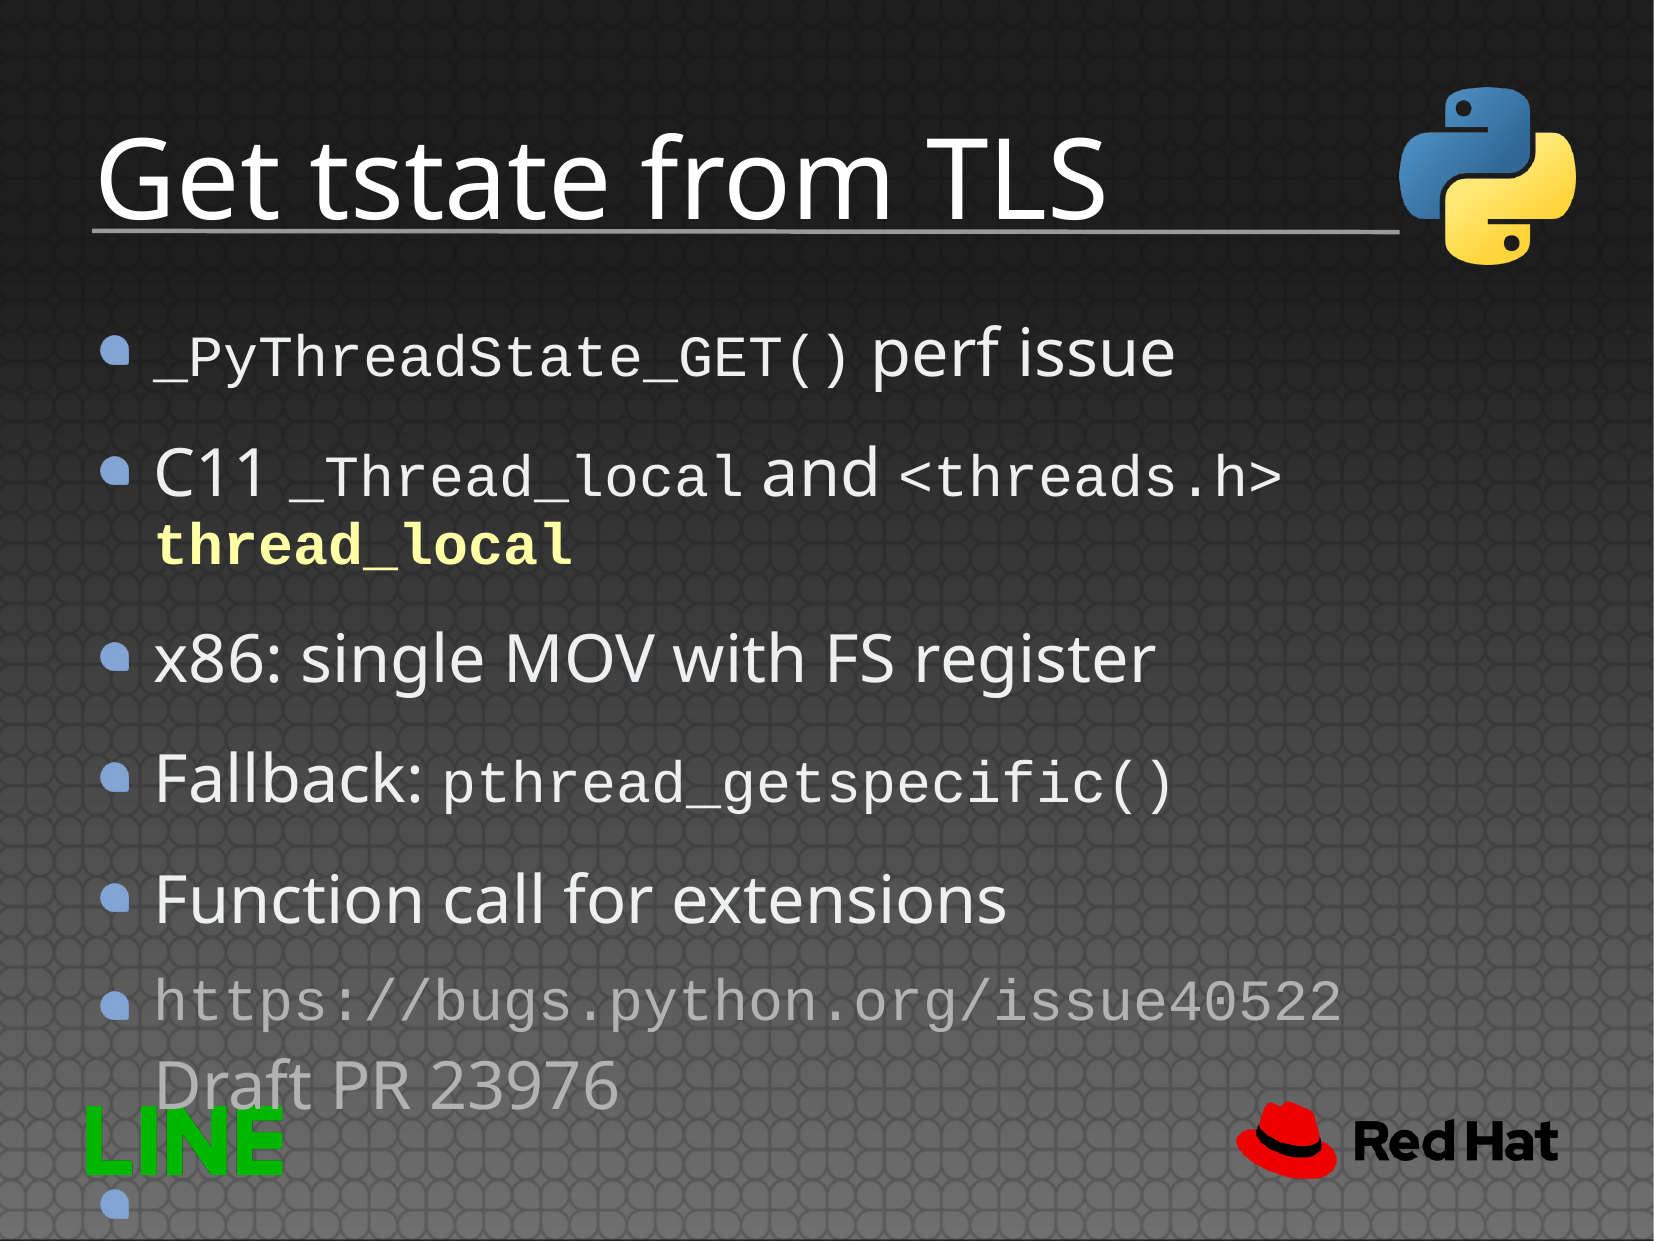

Get tstate from TLS
# _PyThreadState_GET() perf issue
C11 _Thread_local and <threads.h> thread_local
x86: single MOV with FS register
Fallback: pthread_getspecific()
Function call for extensions
https://bugs.python.org/issue40522
Draft PR 23976